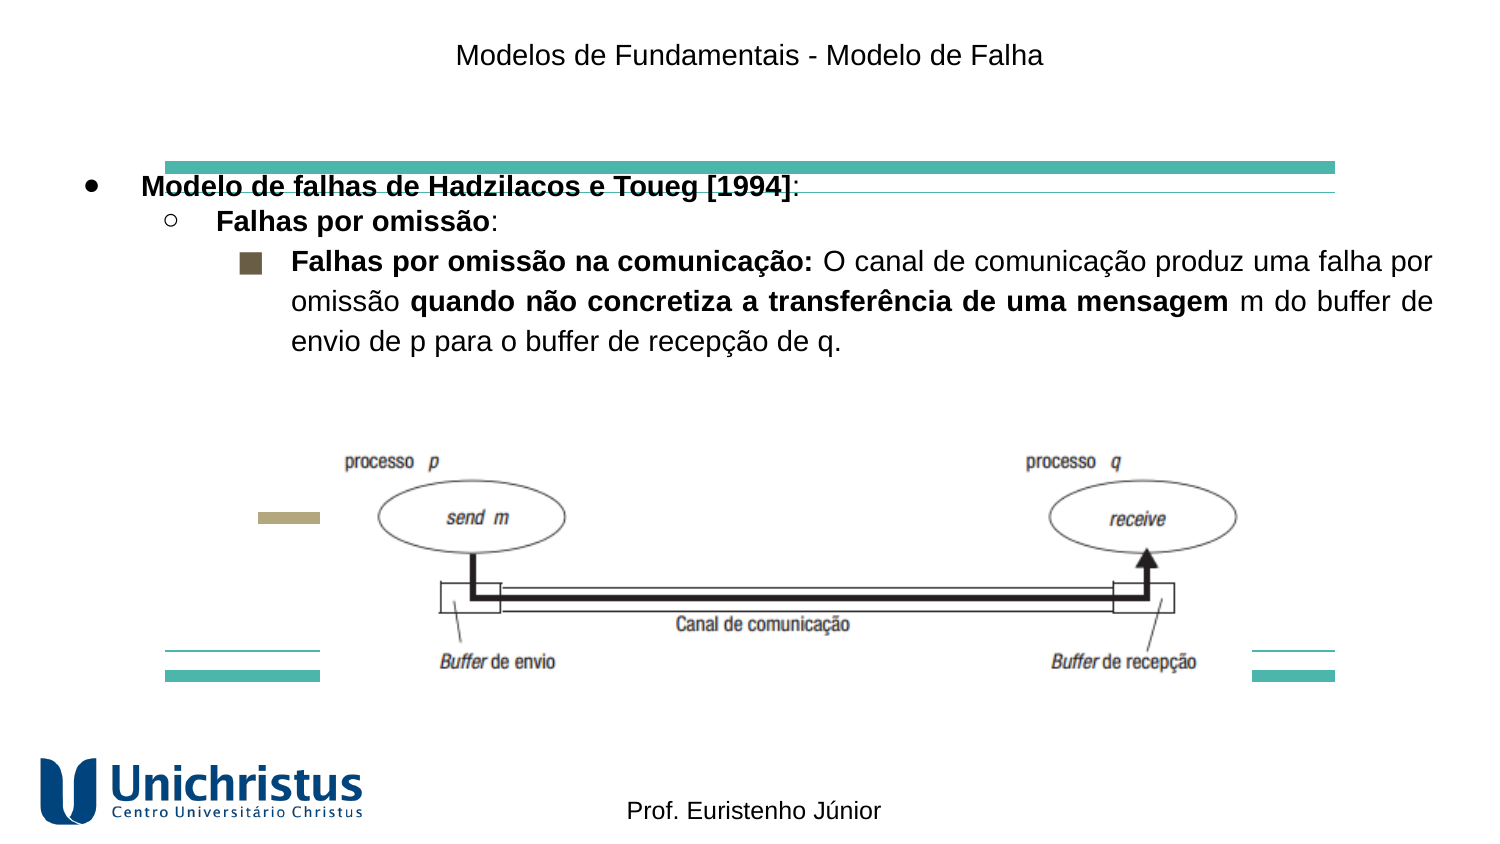

# Modelos de Fundamentais - Modelo de Falha
Modelo de falhas de Hadzilacos e Toueg [1994]:
Falhas por omissão:
Falhas por omissão na comunicação: O canal de comunicação produz uma falha por omissão quando não concretiza a transferência de uma mensagem m do buffer de envio de p para o buffer de recepção de q.